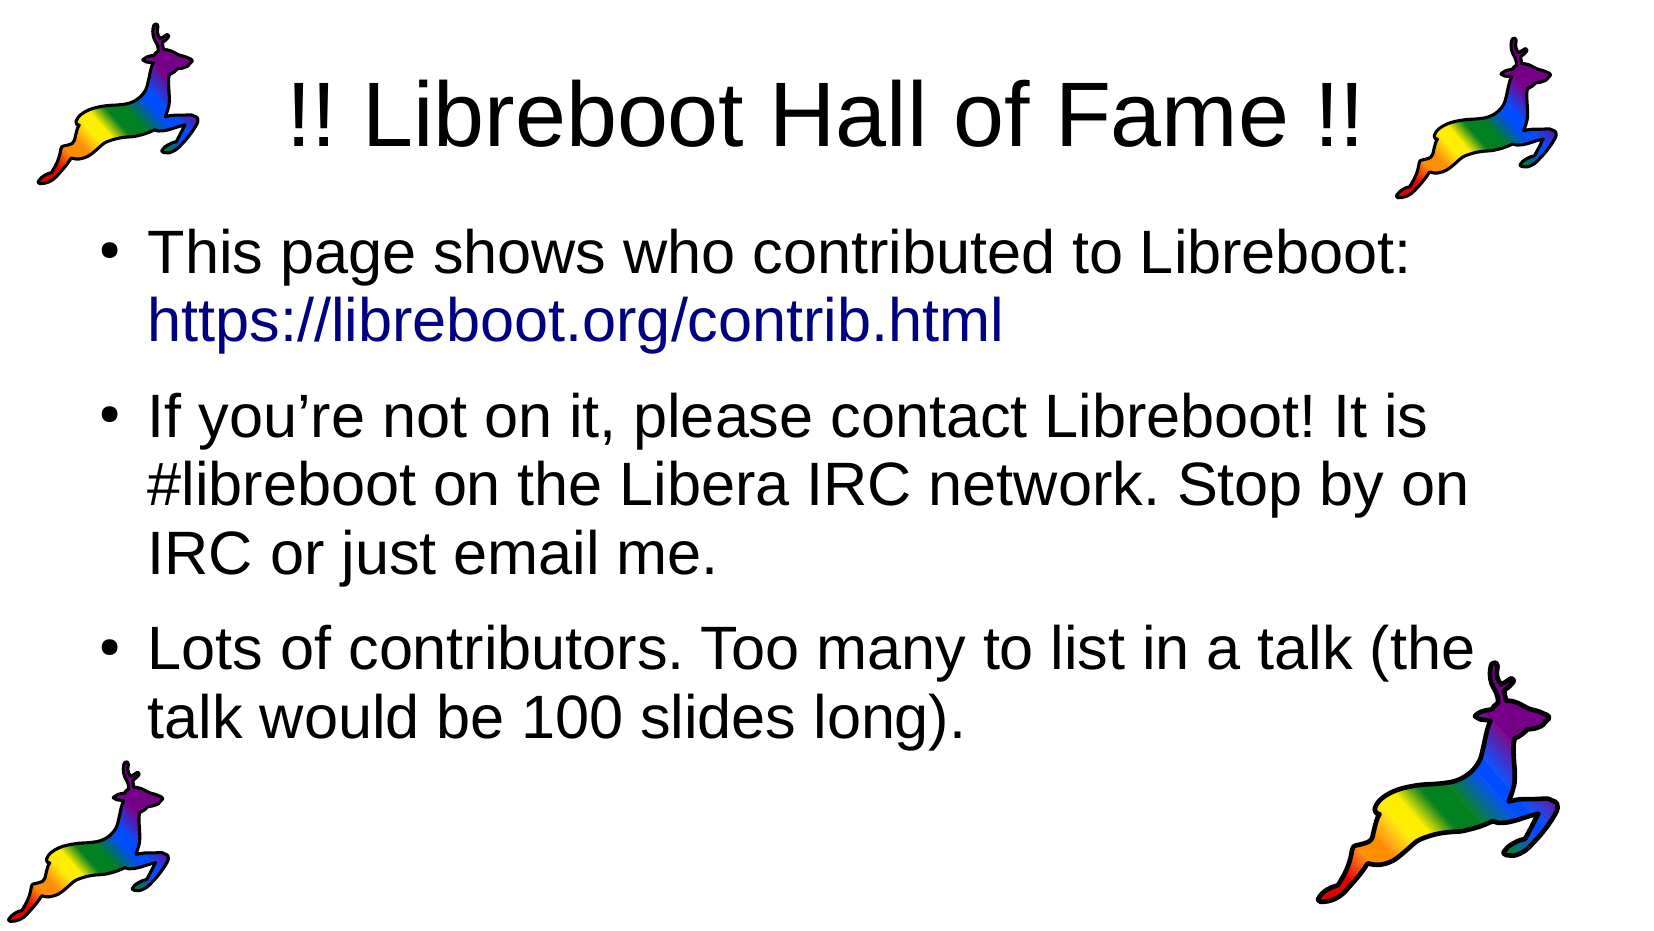

# !! Libreboot Hall of Fame !!
This page shows who contributed to Libreboot: https://libreboot.org/contrib.html
If you’re not on it, please contact Libreboot! It is #libreboot on the Libera IRC network. Stop by on IRC or just email me.
Lots of contributors. Too many to list in a talk (the talk would be 100 slides long).